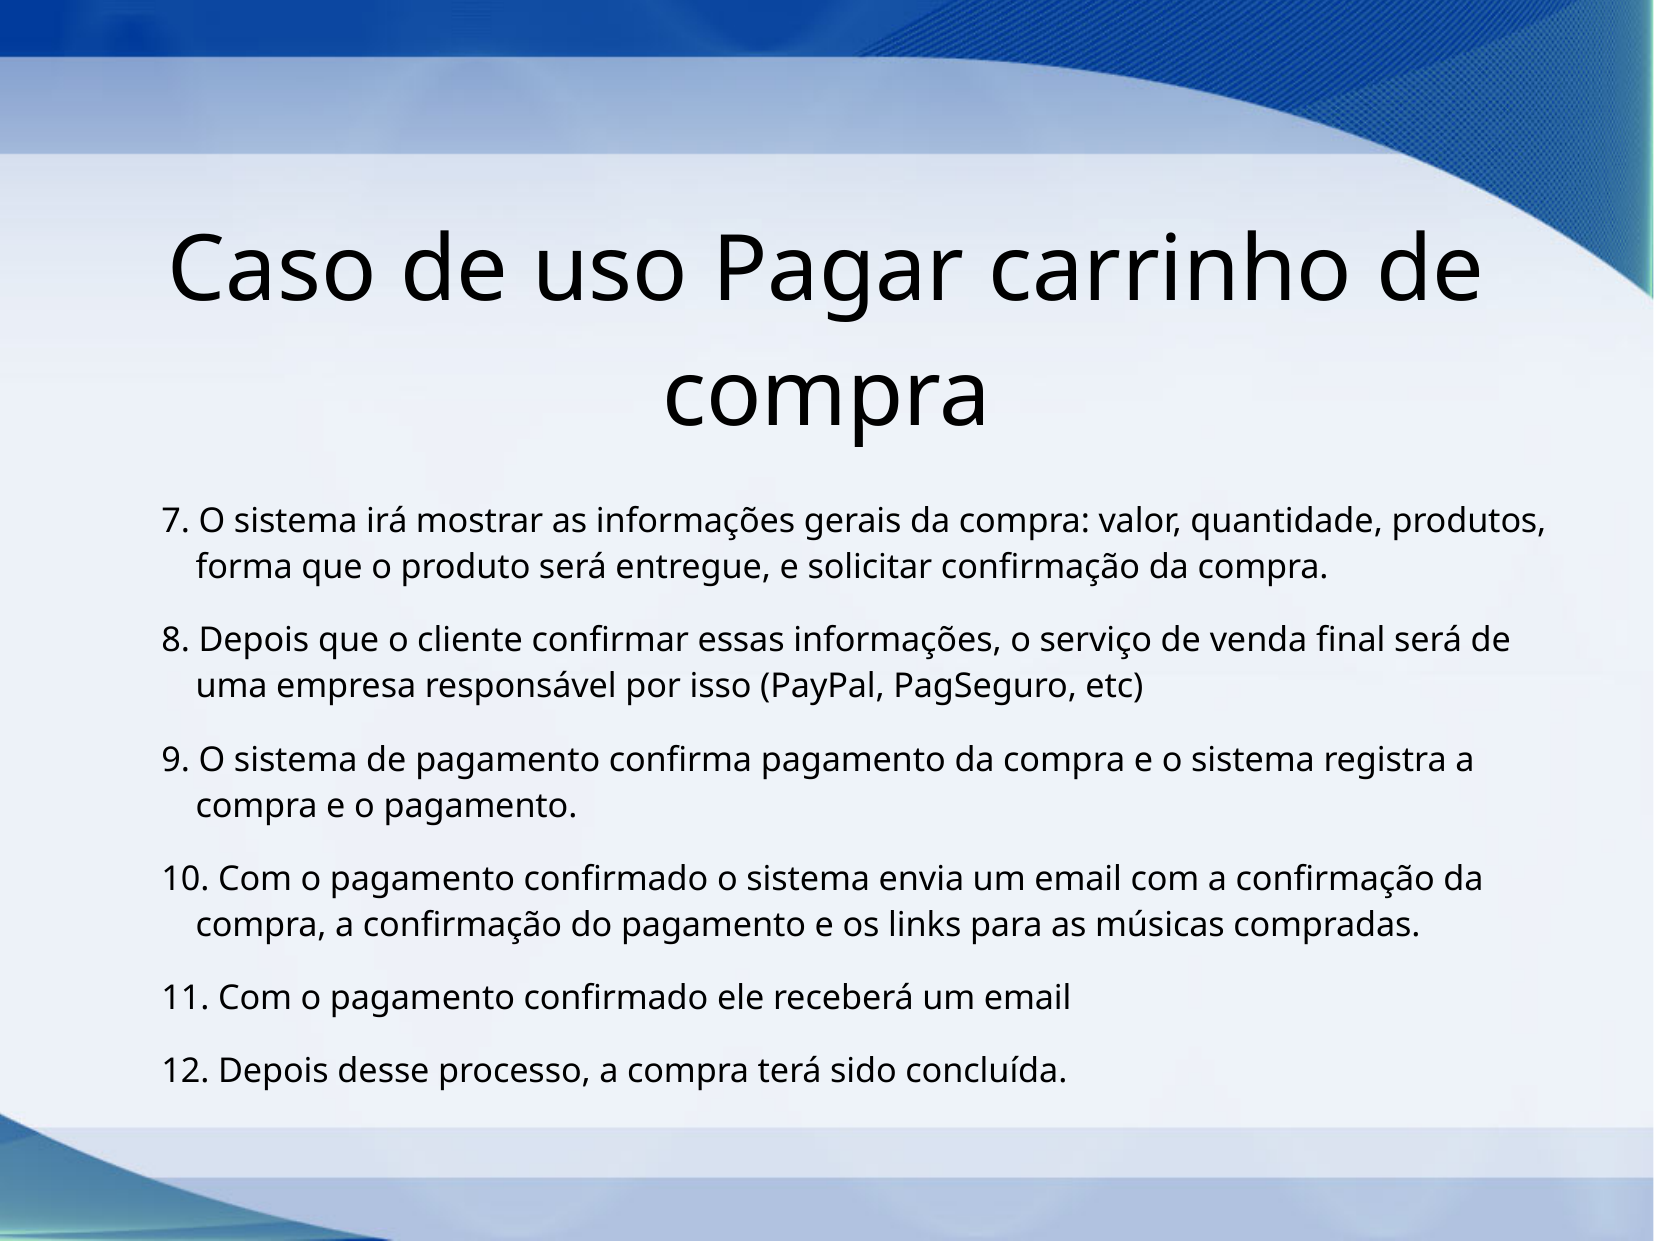

# Caso de uso Pagar carrinho de compra
7. O sistema irá mostrar as informações gerais da compra: valor, quantidade, produtos, forma que o produto será entregue, e solicitar confirmação da compra.
8. Depois que o cliente confirmar essas informações, o serviço de venda final será de uma empresa responsável por isso (PayPal, PagSeguro, etc)
9. O sistema de pagamento confirma pagamento da compra e o sistema registra a compra e o pagamento.
10. Com o pagamento confirmado o sistema envia um email com a confirmação da compra, a confirmação do pagamento e os links para as músicas compradas.
11. Com o pagamento confirmado ele receberá um email
12. Depois desse processo, a compra terá sido concluída.